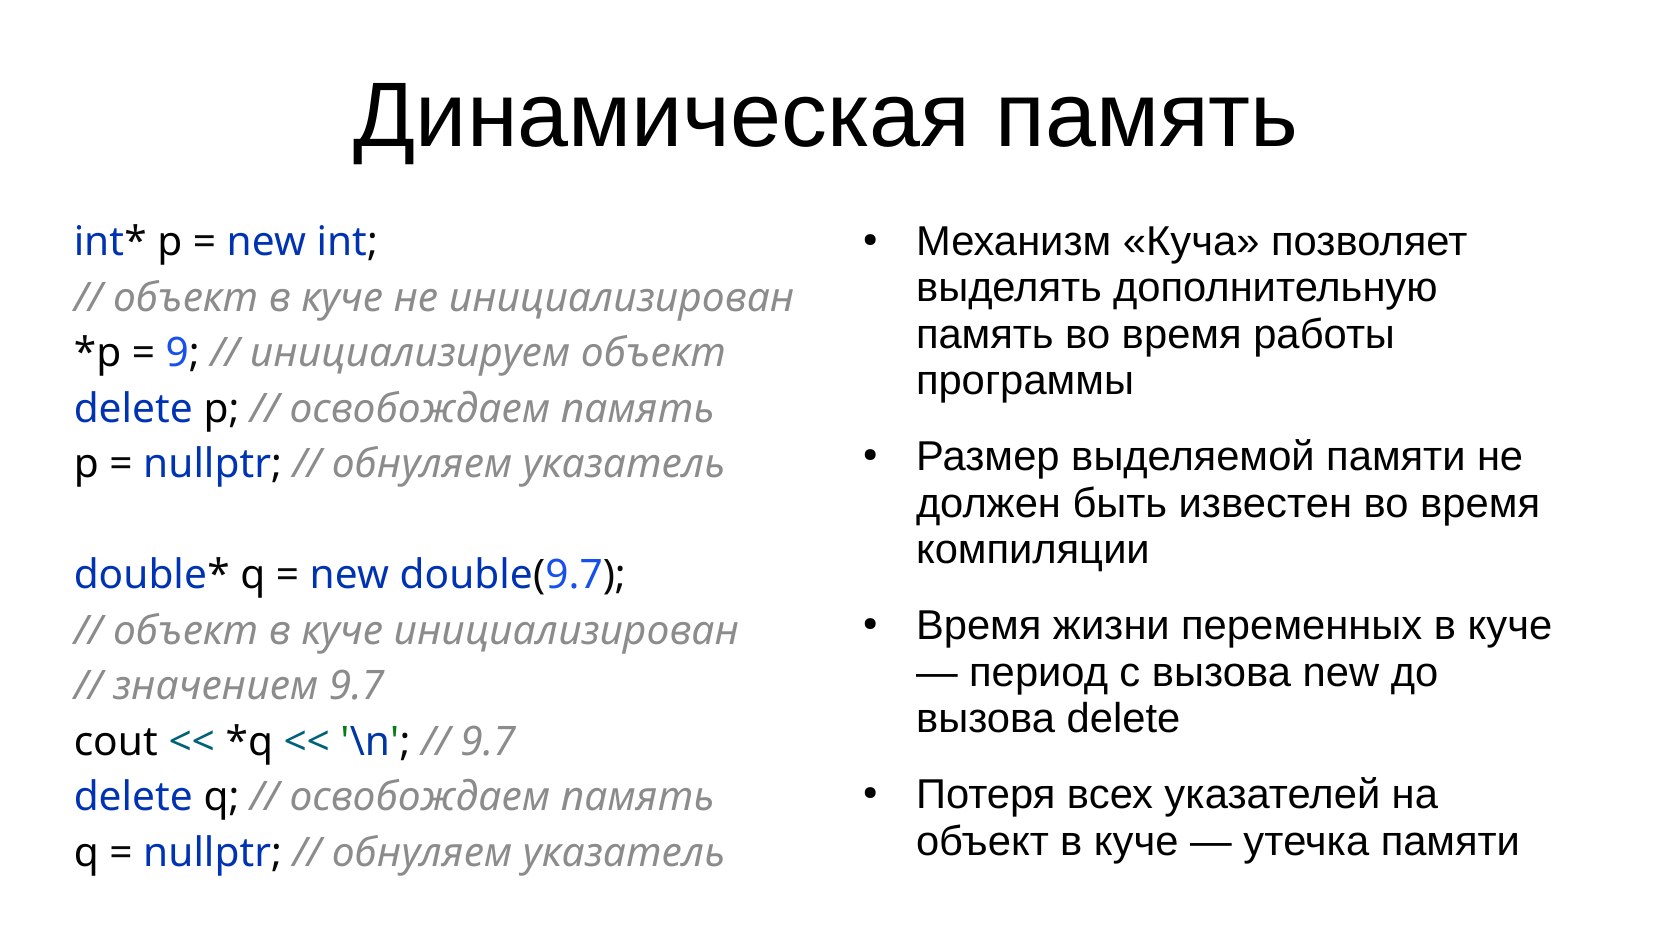

# Динамическая память
int* p = new int;
// объект в куче не инициализирован
*p = 9; // инициализируем объект
delete p; // освобождаем память
p = nullptr; // обнуляем указатель
double* q = new double(9.7);
// объект в куче инициализирован
// значением 9.7
cout << *q << '\n'; // 9.7
delete q; // освобождаем память
q = nullptr; // обнуляем указатель
Механизм «Куча» позволяет выделять дополнительную память во время работы программы
Размер выделяемой памяти не должен быть известен во время компиляции
Время жизни переменных в куче — период с вызова new до вызова delete
Потеря всех указателей на объект в куче — утечка памяти